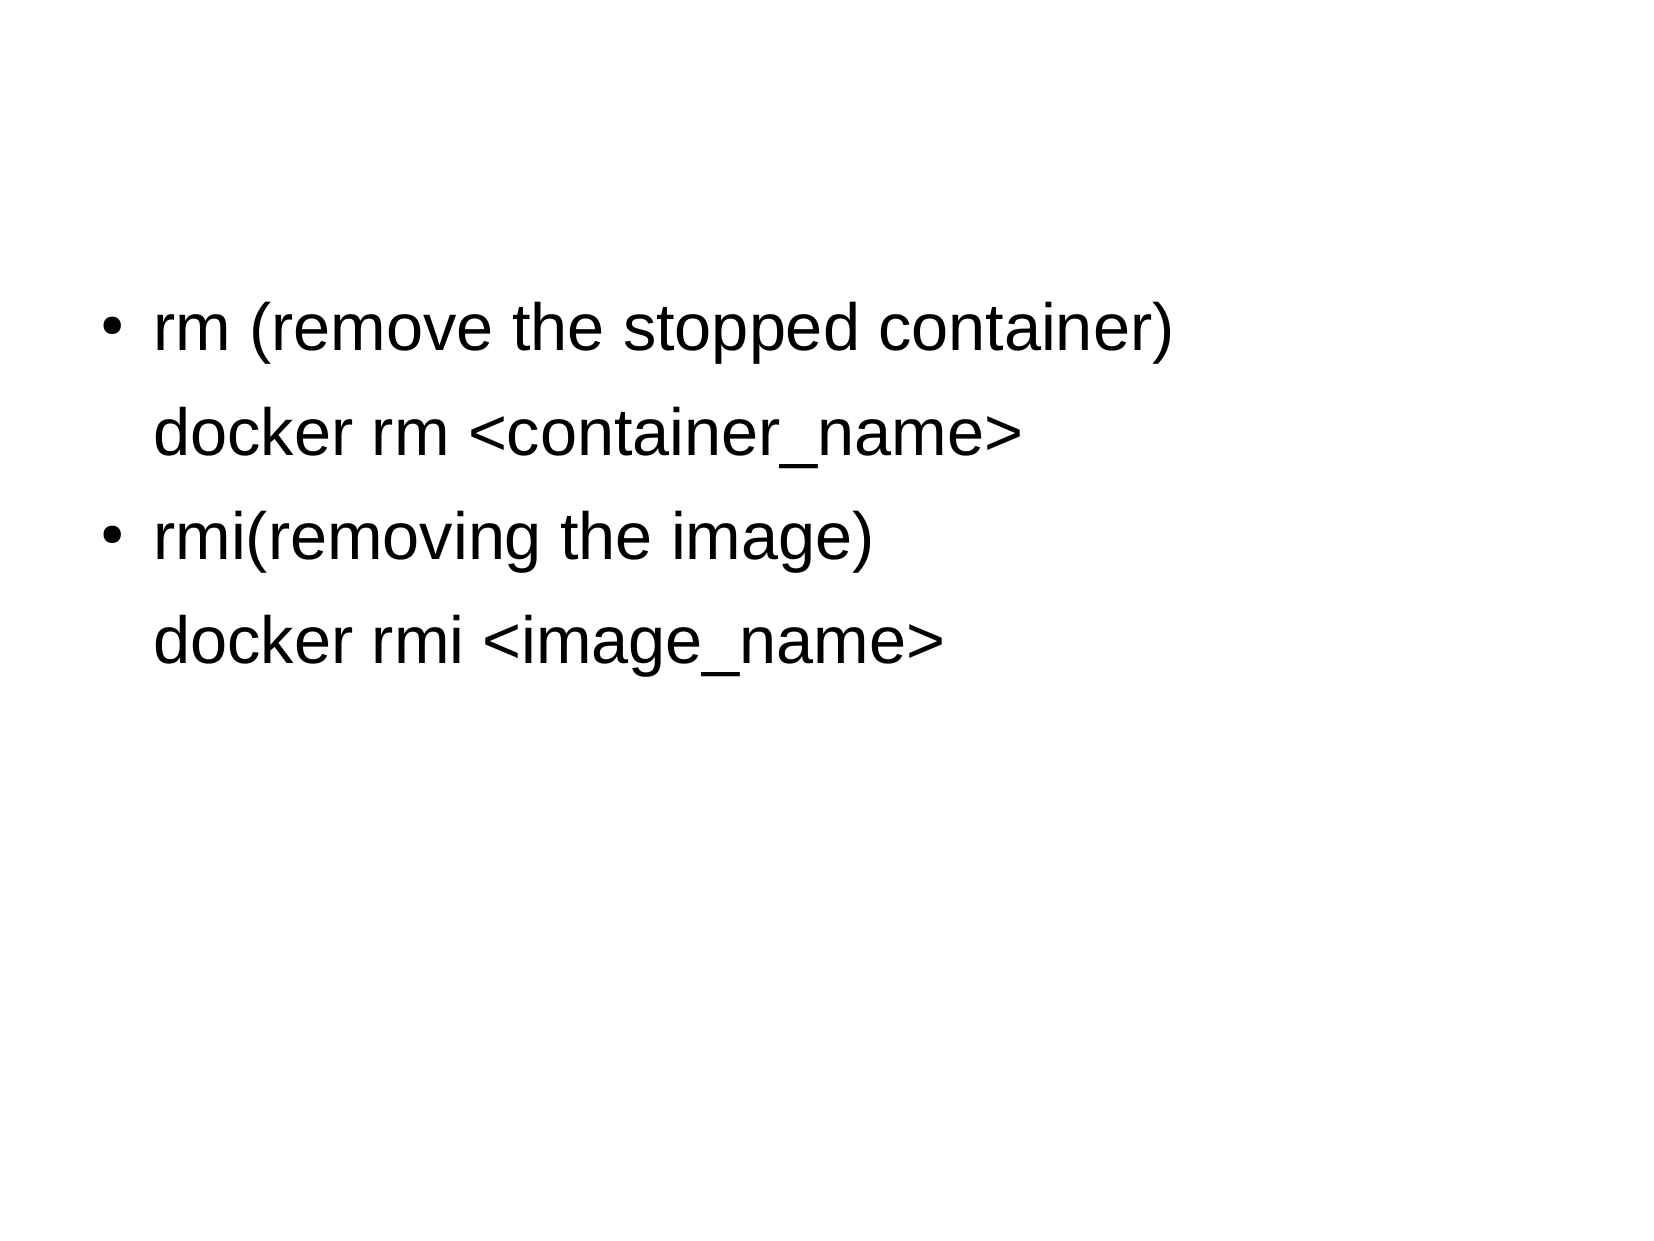

#
rm (remove the stopped container)
docker rm <container_name>
rmi(removing the image)
docker rmi <image_name>